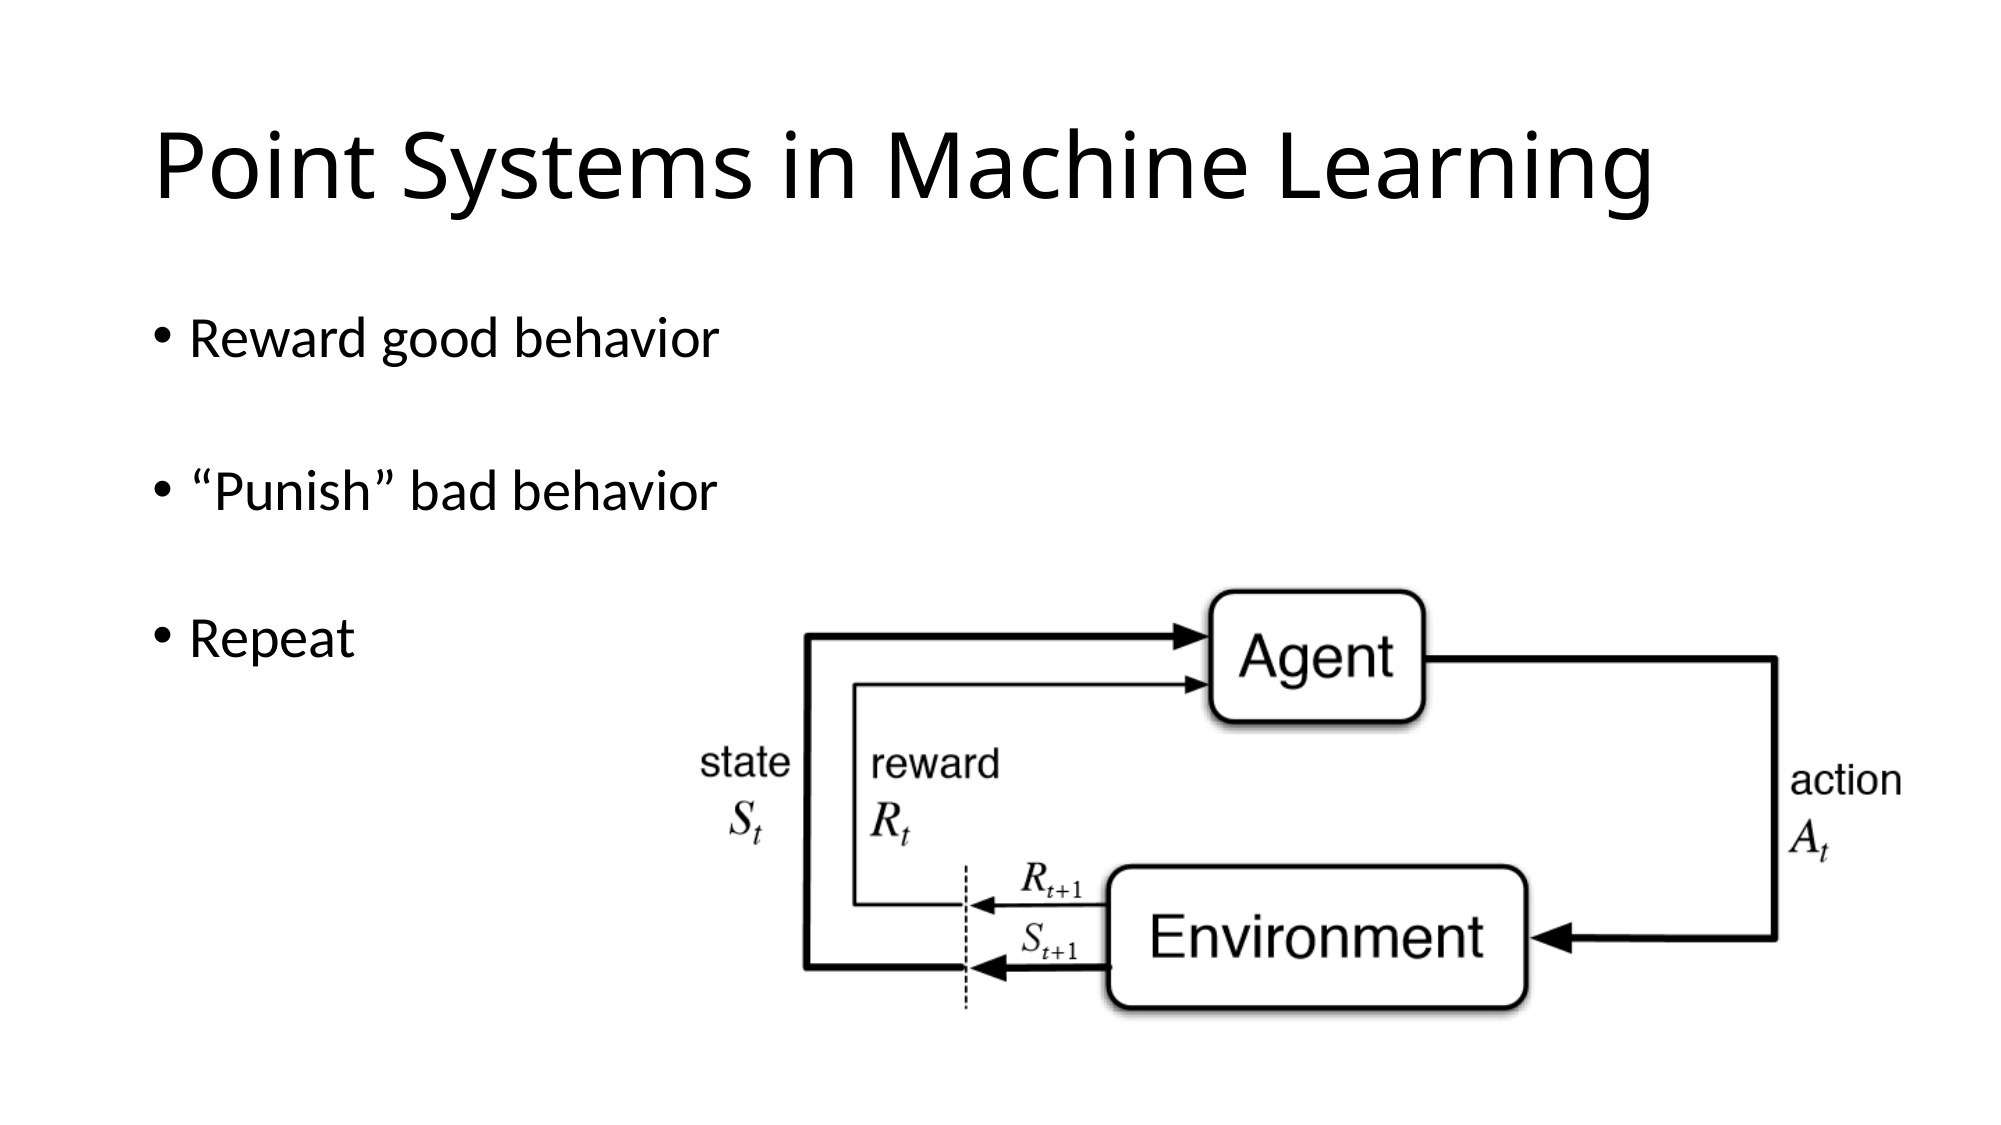

# Point Systems in Machine Learning
Reward good behavior
“Punish” bad behavior
Repeat